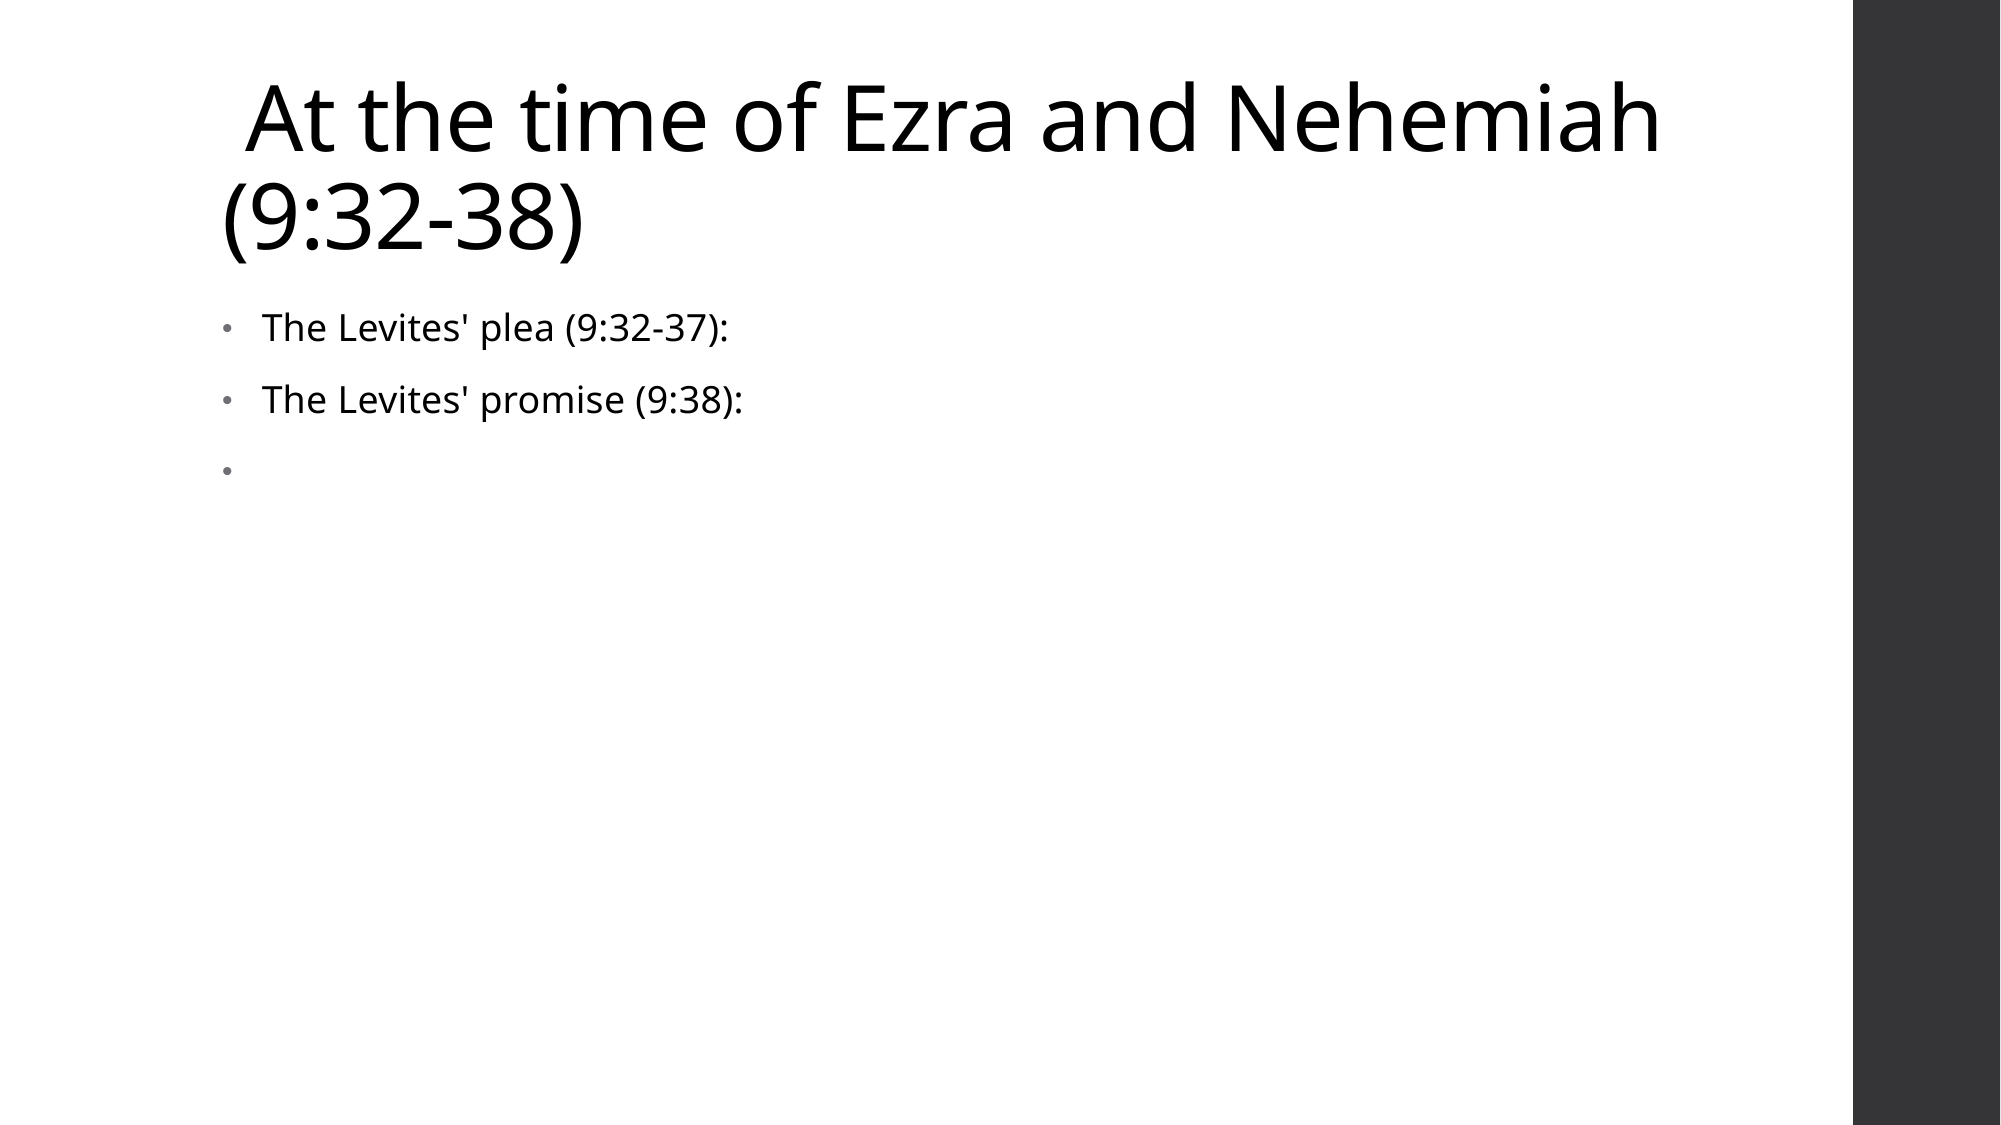

# At the time of Ezra and Nehemiah (9:32-38)
 The Levites' plea (9:32-37):
 The Levites' promise (9:38):